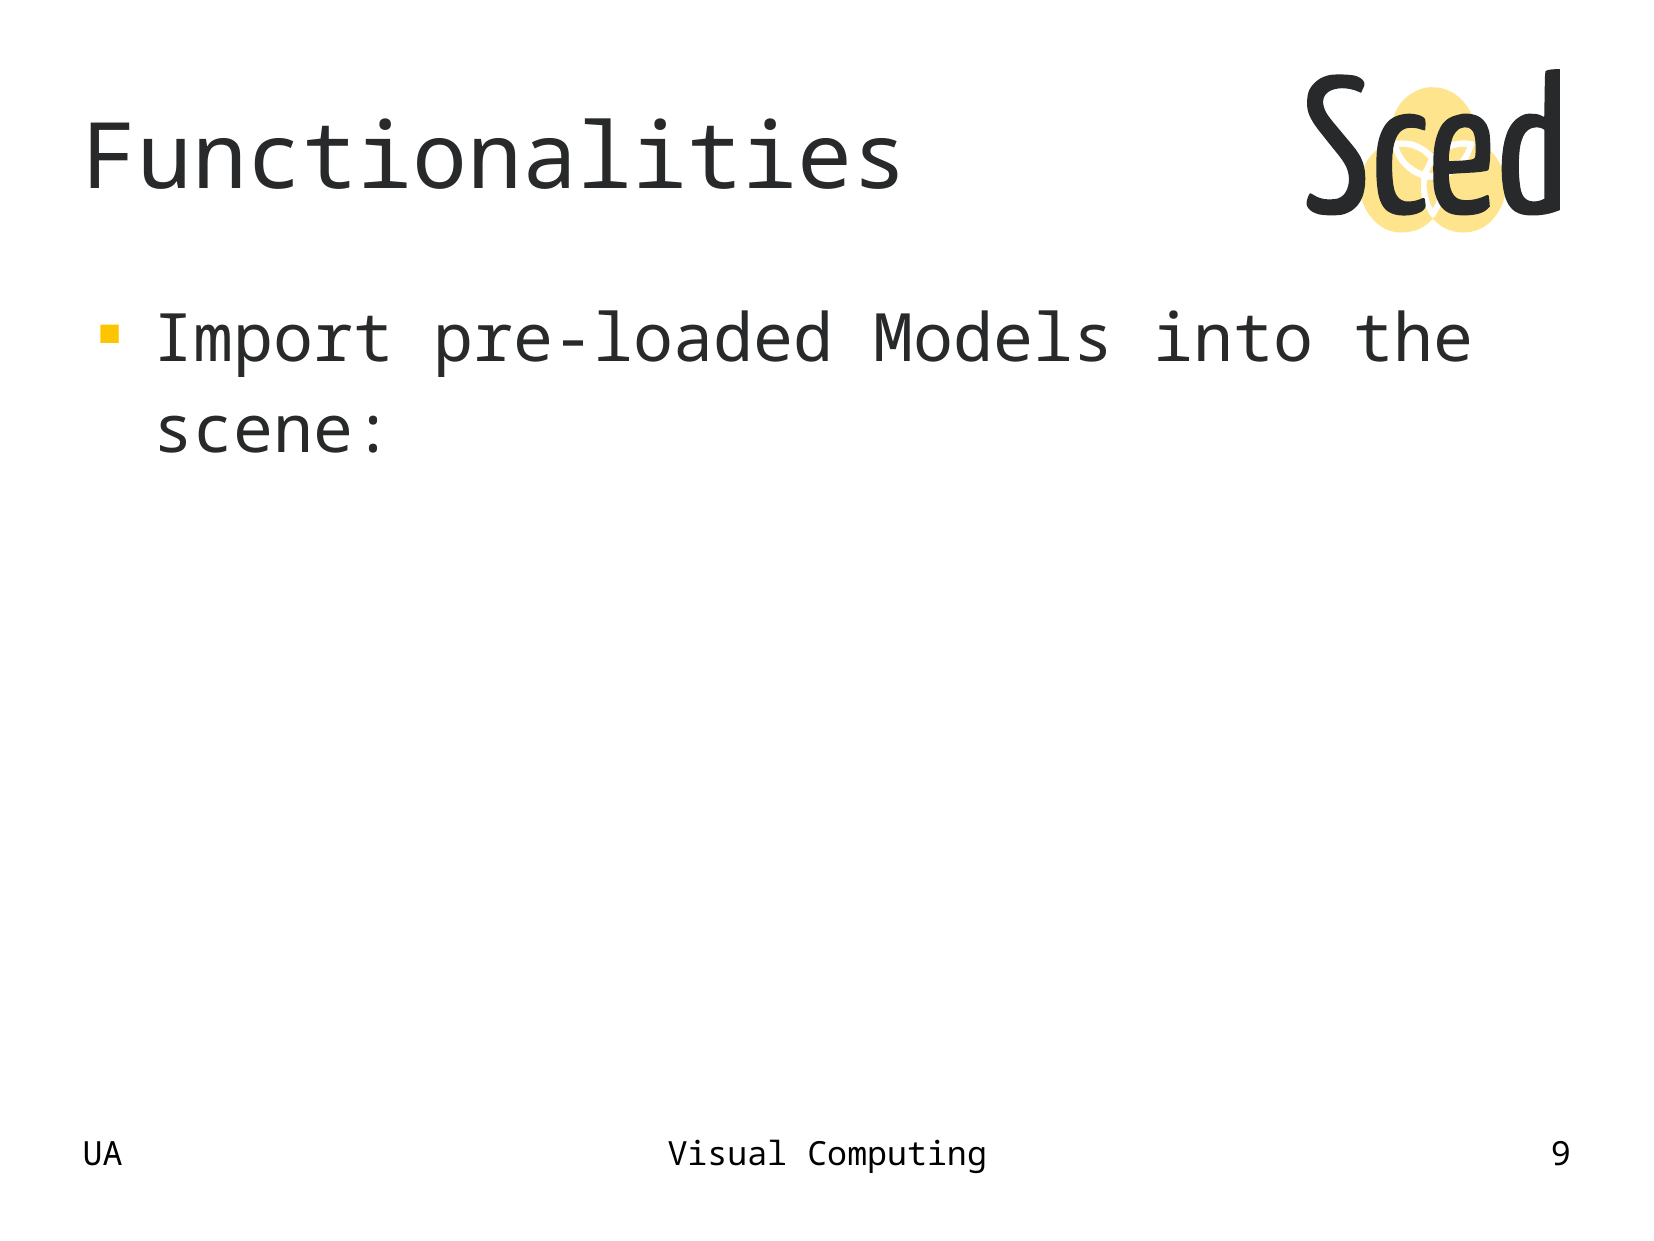

# Functionalities
Import pre-loaded Models into the scene:
UA
Visual Computing
9